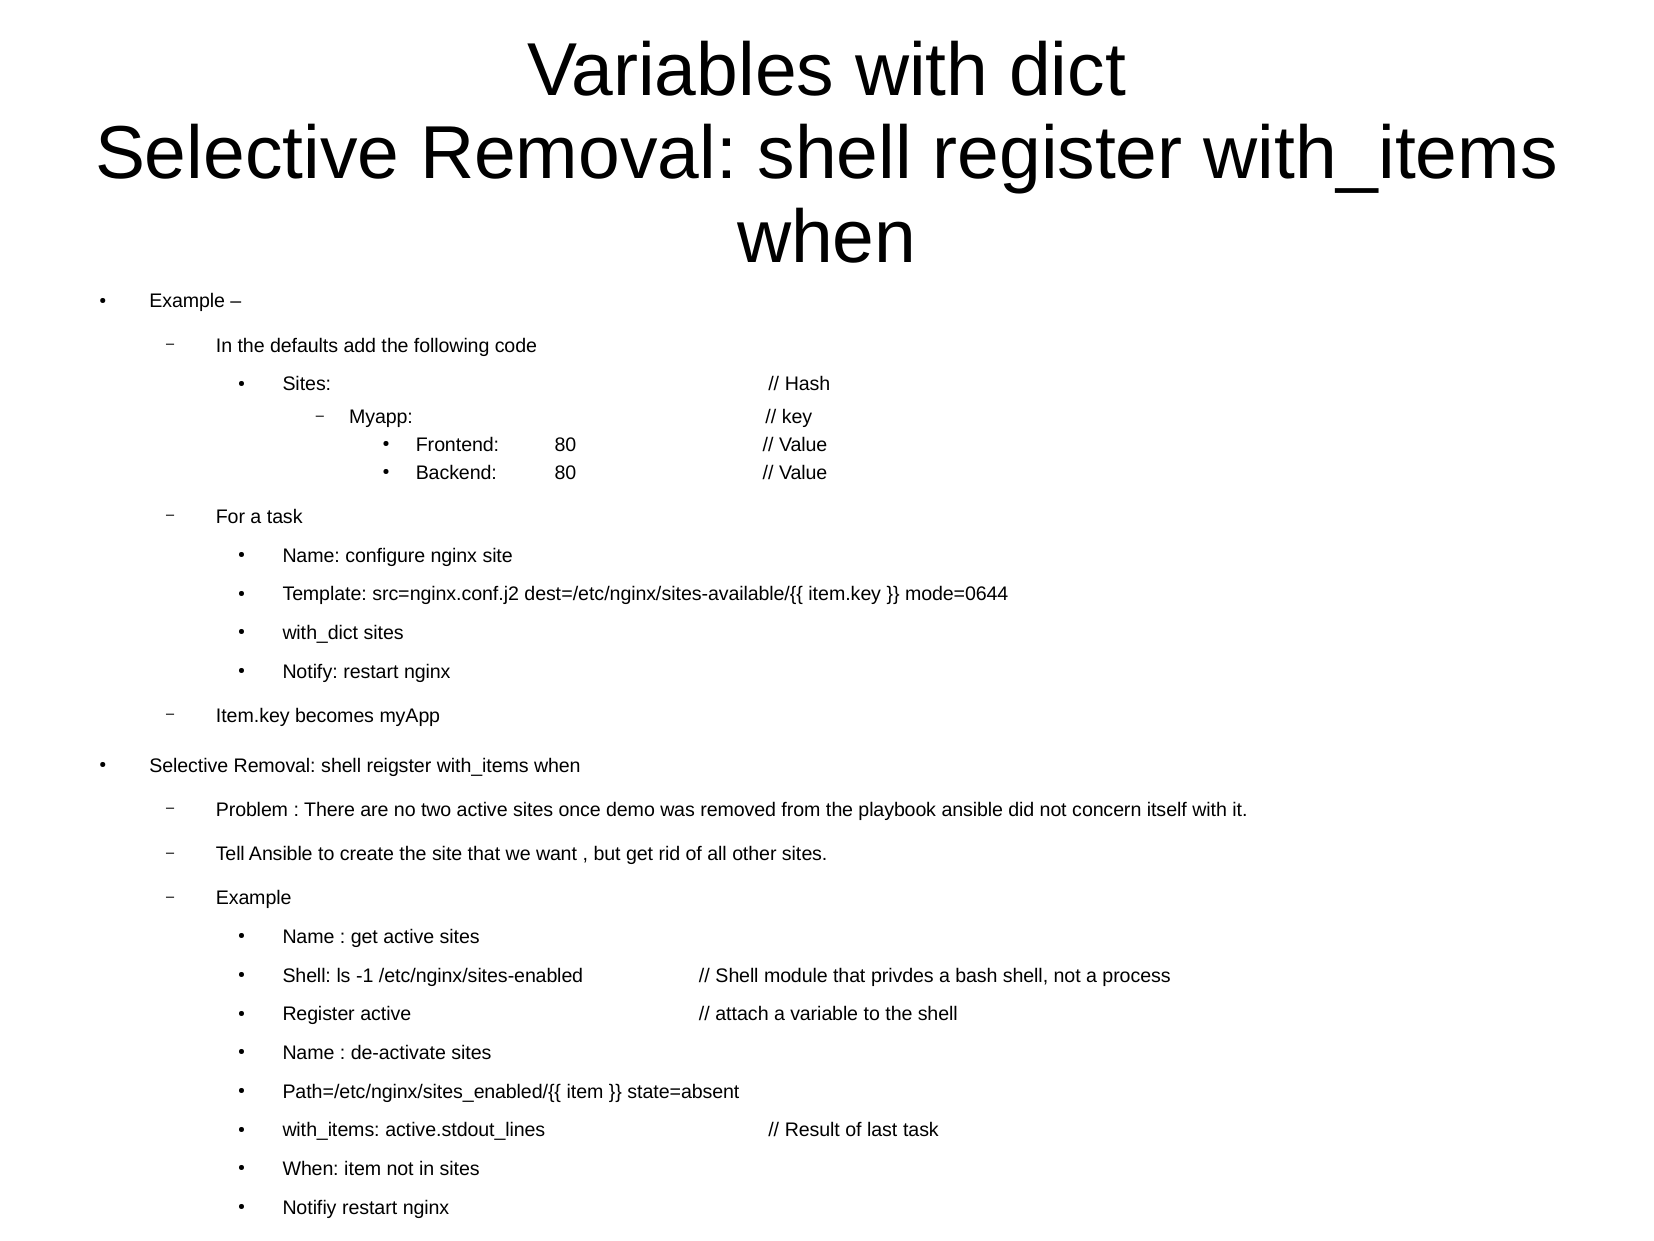

# Variables with dict Selective Removal: shell register with_items when
Example –
In the defaults add the following code
Sites:							// Hash
Myapp:						// key
Frontend:	80			// Value
Backend:	80			// Value
For a task
Name: configure nginx site
Template: src=nginx.conf.j2 dest=/etc/nginx/sites-available/{{ item.key }} mode=0644
with_dict sites
Notify: restart nginx
Item.key becomes myApp
Selective Removal: shell reigster with_items when
Problem : There are no two active sites once demo was removed from the playbook ansible did not concern itself with it.
Tell Ansible to create the site that we want , but get rid of all other sites.
Example
Name : get active sites
Shell: ls -1 /etc/nginx/sites-enabled		// Shell module that privdes a bash shell, not a process
Register active					// attach a variable to the shell
Name : de-activate sites
Path=/etc/nginx/sites_enabled/{{ item }} state=absent
with_items: active.stdout_lines				// Result of last task
When: item not in sites
Notifiy restart nginx